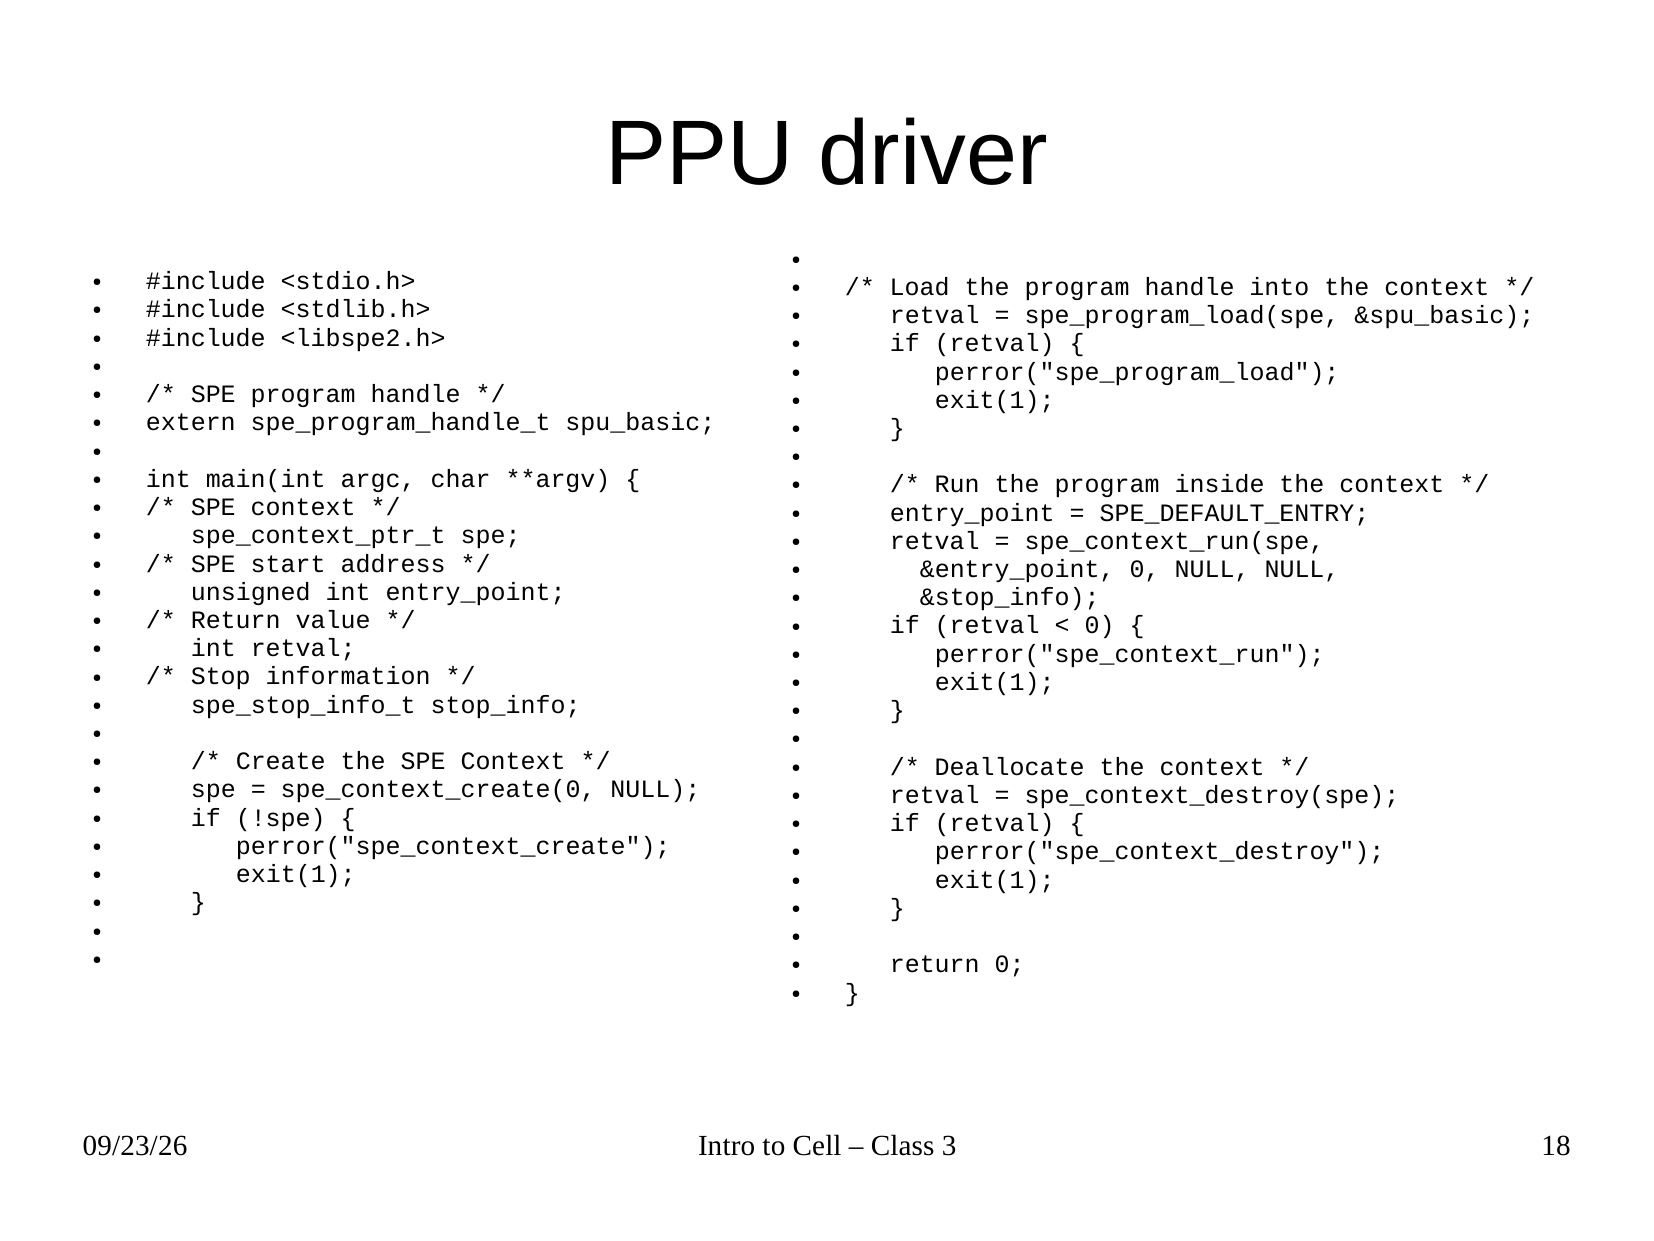

# PPU driver
/* Load the program handle into the context */
 retval = spe_program_load(spe, &spu_basic);
 if (retval) {
 perror("spe_program_load");
 exit(1);
 }
 /* Run the program inside the context */
 entry_point = SPE_DEFAULT_ENTRY;
 retval = spe_context_run(spe,
 &entry_point, 0, NULL, NULL,
 &stop_info);
 if (retval < 0) {
 perror("spe_context_run");
 exit(1);
 }
 /* Deallocate the context */
 retval = spe_context_destroy(spe);
 if (retval) {
 perror("spe_context_destroy");
 exit(1);
 }
 return 0;
}
#include <stdio.h>
#include <stdlib.h>
#include <libspe2.h>
/* SPE program handle */
extern spe_program_handle_t spu_basic;
int main(int argc, char **argv) {
/* SPE context */
 spe_context_ptr_t spe;
/* SPE start address */
 unsigned int entry_point;
/* Return value */
 int retval;
/* Stop information */
 spe_stop_info_t stop_info;
 /* Create the SPE Context */
 spe = spe_context_create(0, NULL);
 if (!spe) {
 perror("spe_context_create");
 exit(1);
 }
Cell Programming Workshop
18